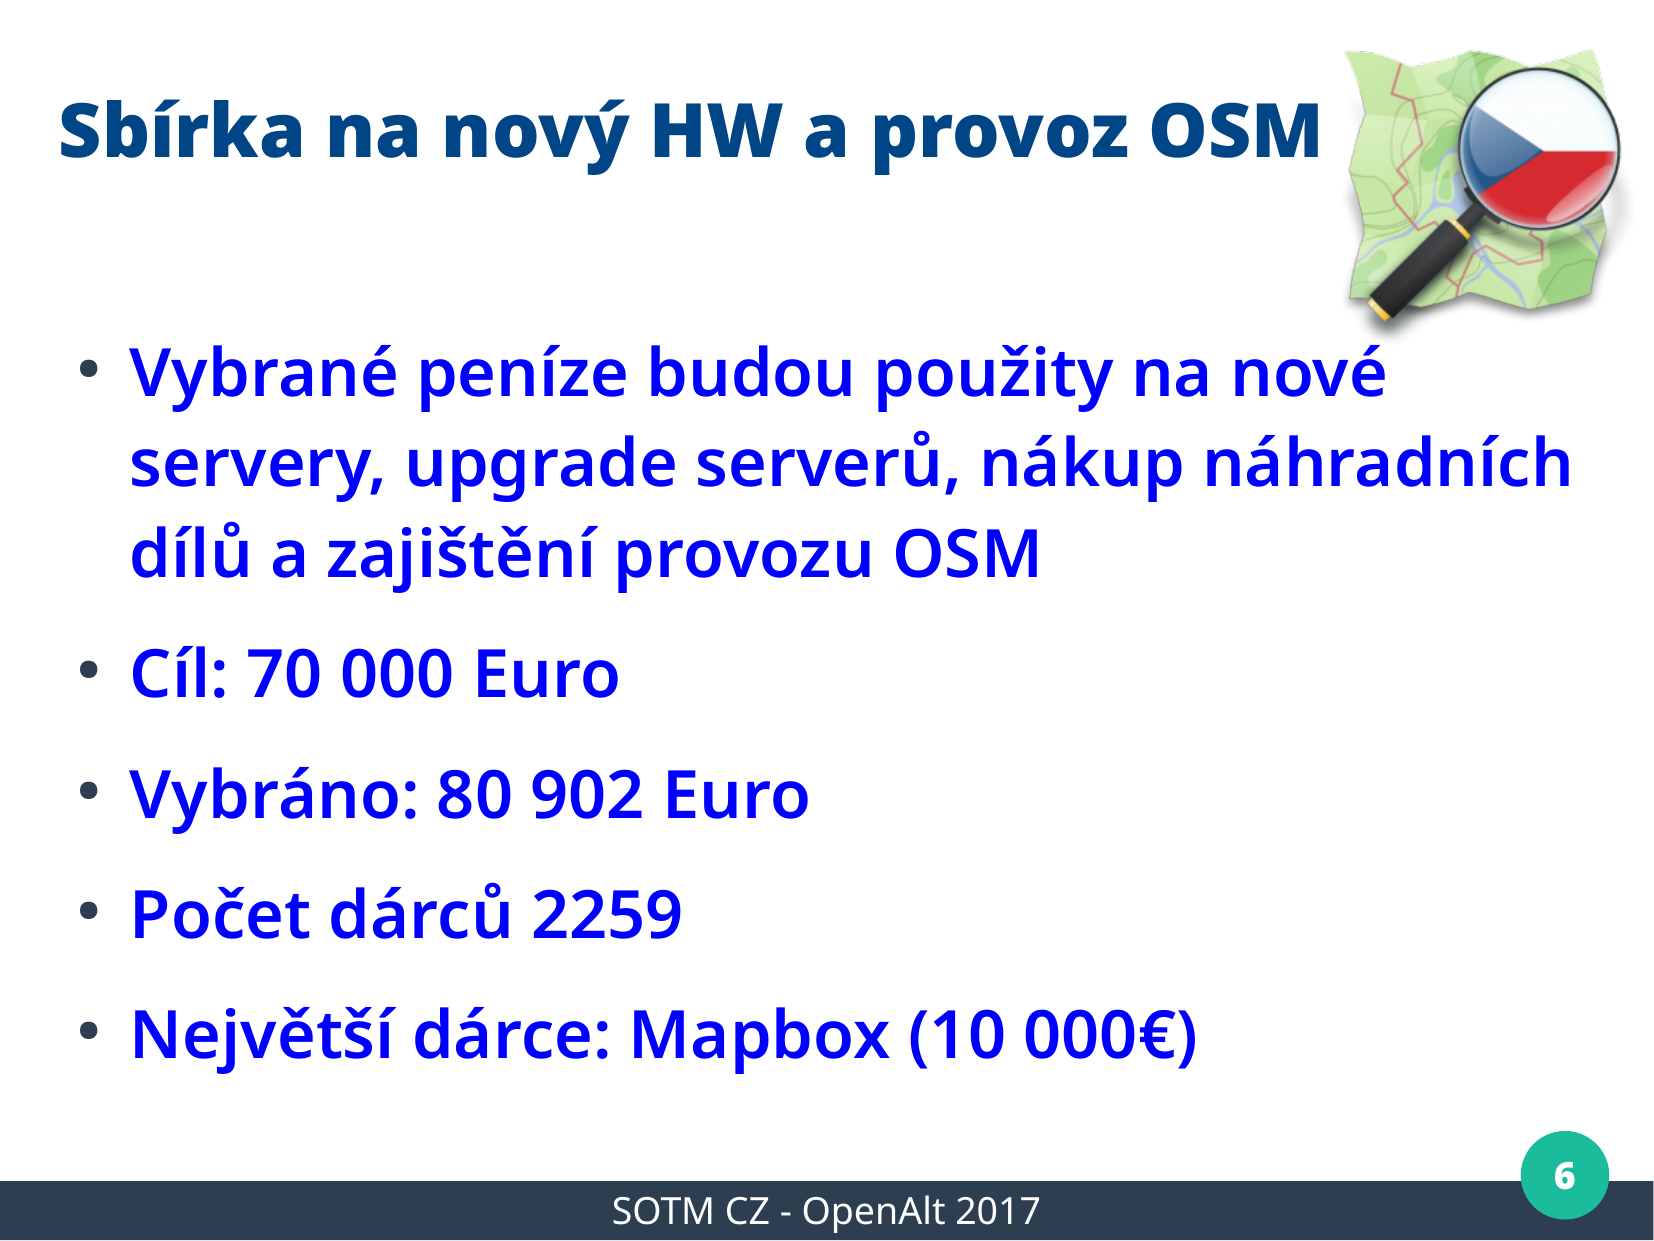

# Sbírka na nový HW a provoz OSM
Vybrané peníze budou použity na nové servery, upgrade serverů, nákup náhradních dílů a zajištění provozu OSM
Cíl: 70 000 Euro
Vybráno: 80 902 Euro
Počet dárců 2259
Největší dárce: Mapbox (10 000€)
6
SOTM CZ - OpenAlt 2017